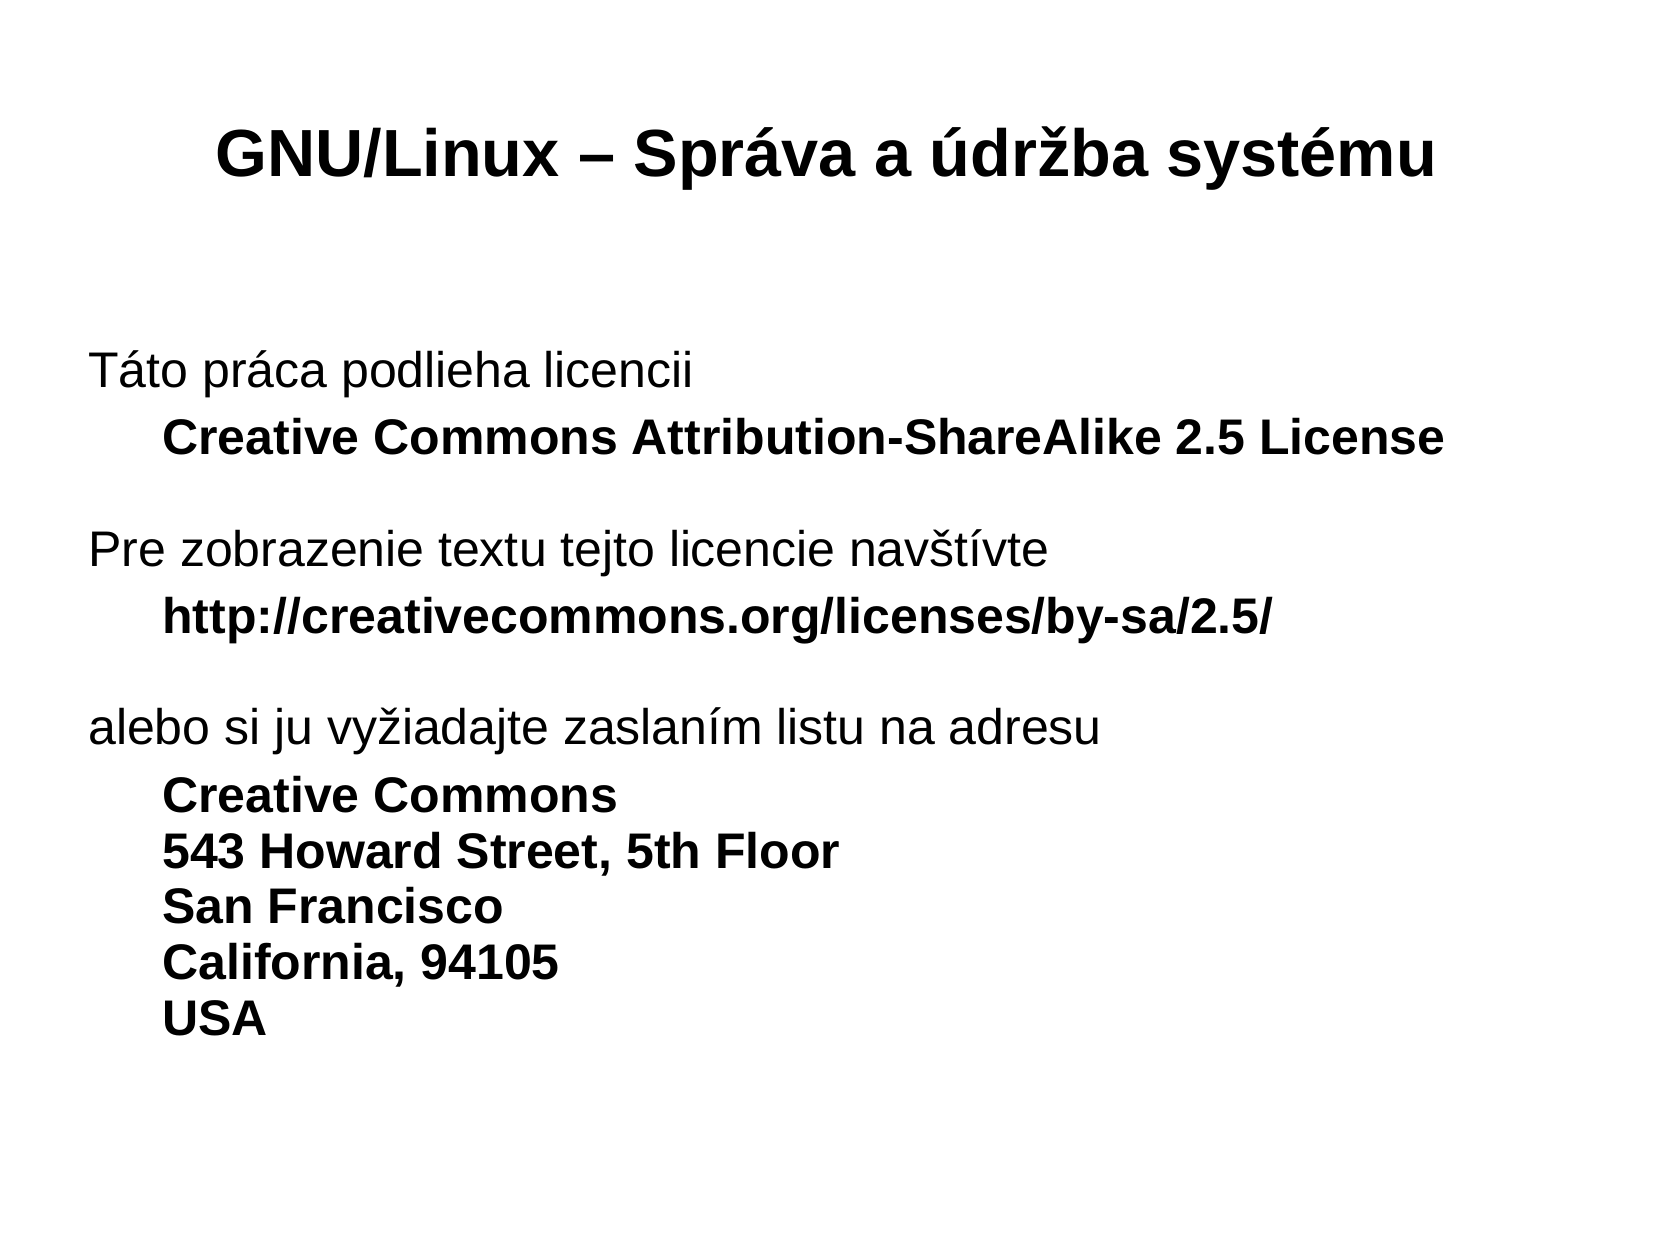

# GNU/Linux – Správa a údržba systému
Táto práca podlieha licencii
	Creative Commons Attribution-ShareAlike 2.5 License
Pre zobrazenie textu tejto licencie navštívte
	http://creativecommons.org/licenses/by-sa/2.5/
alebo si ju vyžiadajte zaslaním listu na adresu
	Creative Commons
	543 Howard Street, 5th Floor
	San Francisco
	California, 94105
	USA